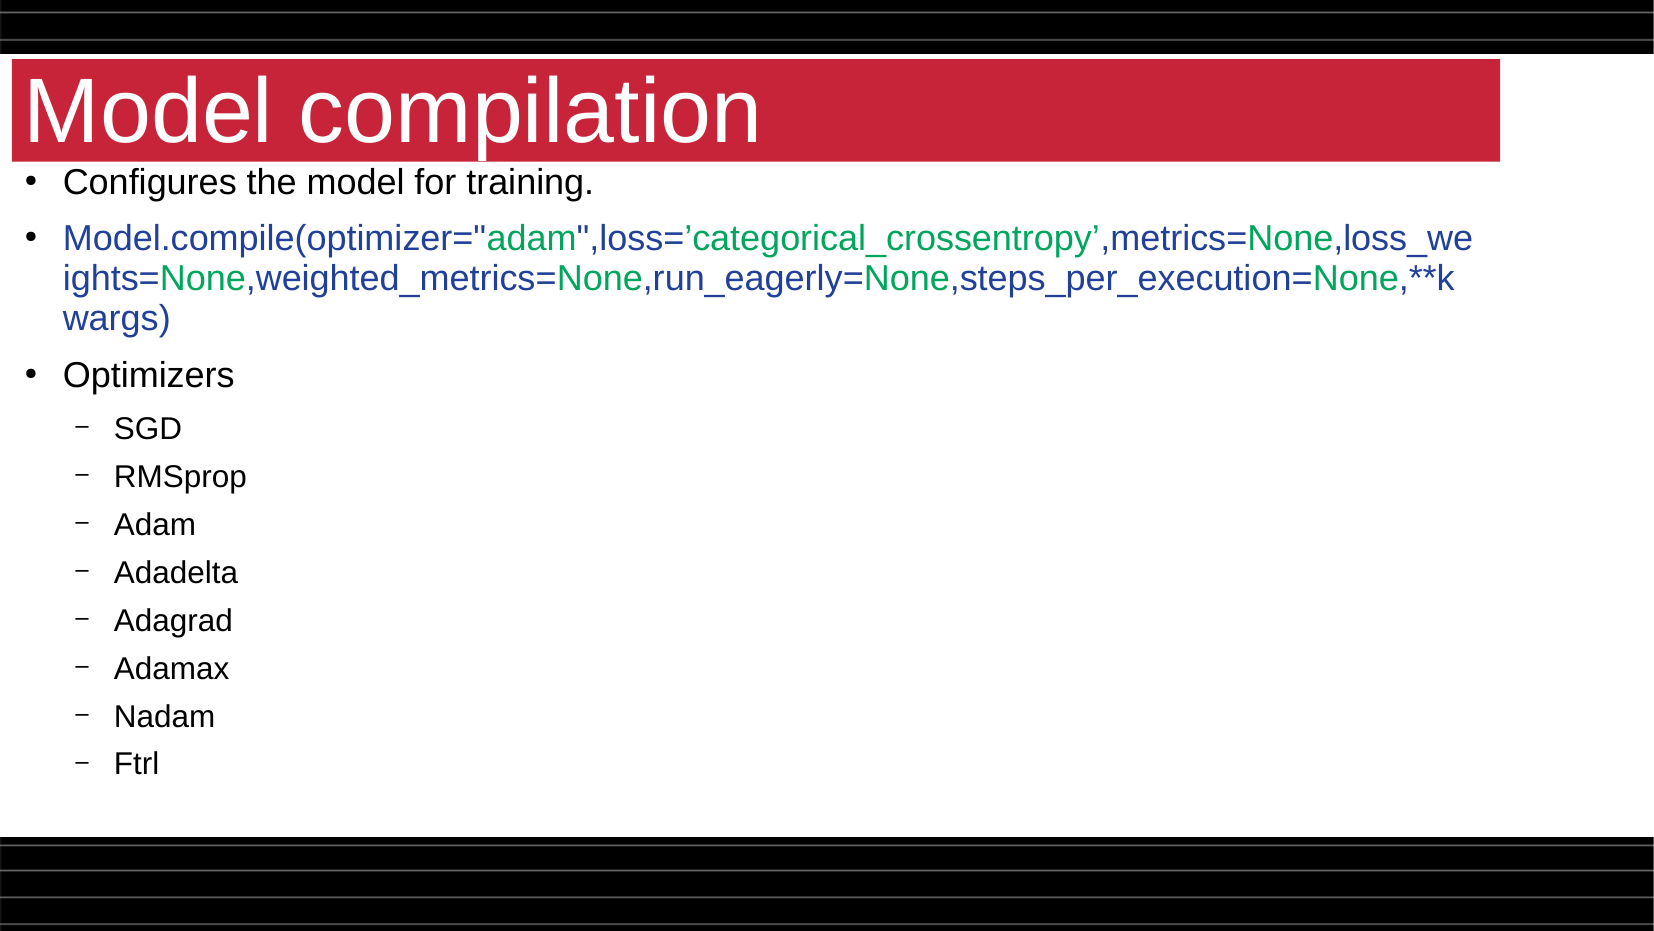

# Model compilation
Configures the model for training.
Model.compile(optimizer="adam",loss=’categorical_crossentropy’,metrics=None,loss_weights=None,weighted_metrics=None,run_eagerly=None,steps_per_execution=None,**kwargs)
Optimizers
SGD
RMSprop
Adam
Adadelta
Adagrad
Adamax
Nadam
Ftrl